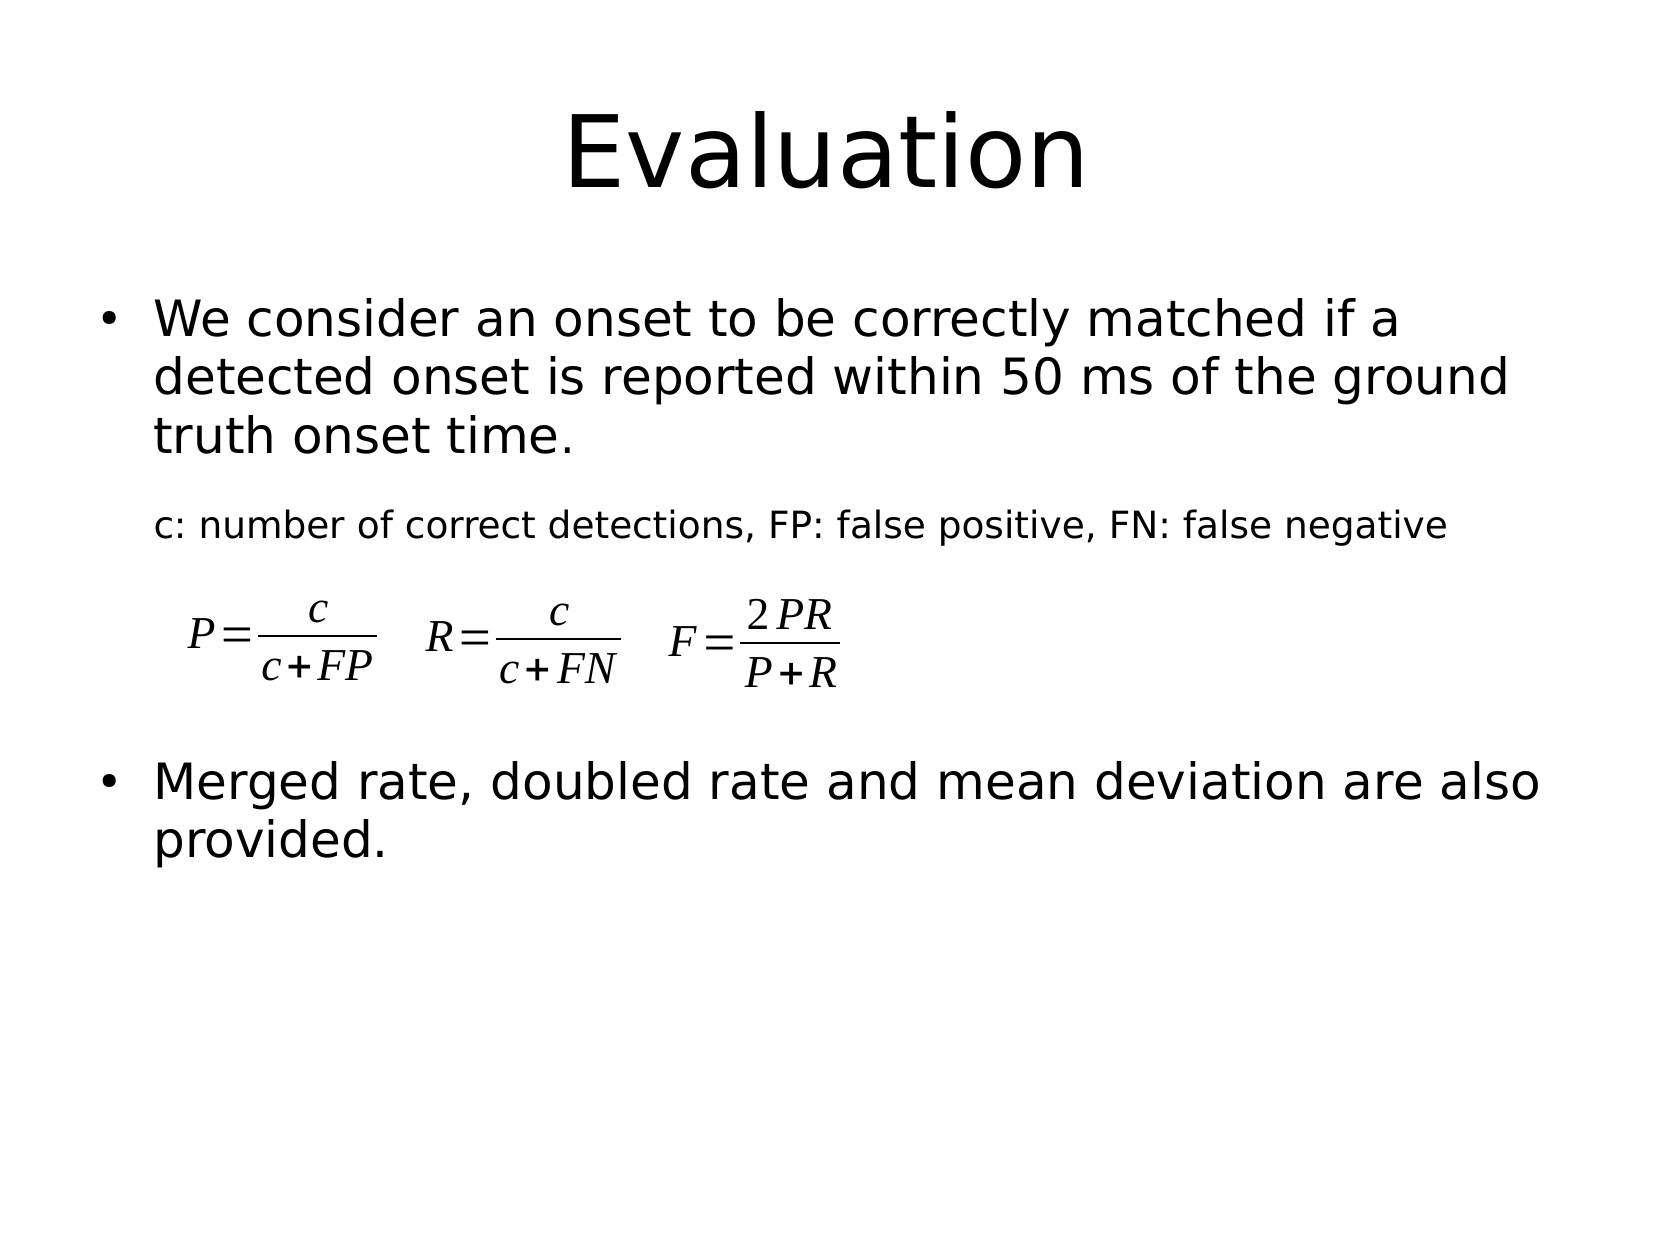

# Evaluation
We consider an onset to be correctly matched if a detected onset is reported within 50 ms of the ground truth onset time.
c: number of correct detections, FP: false positive, FN: false negative
Merged rate, doubled rate and mean deviation are also provided.